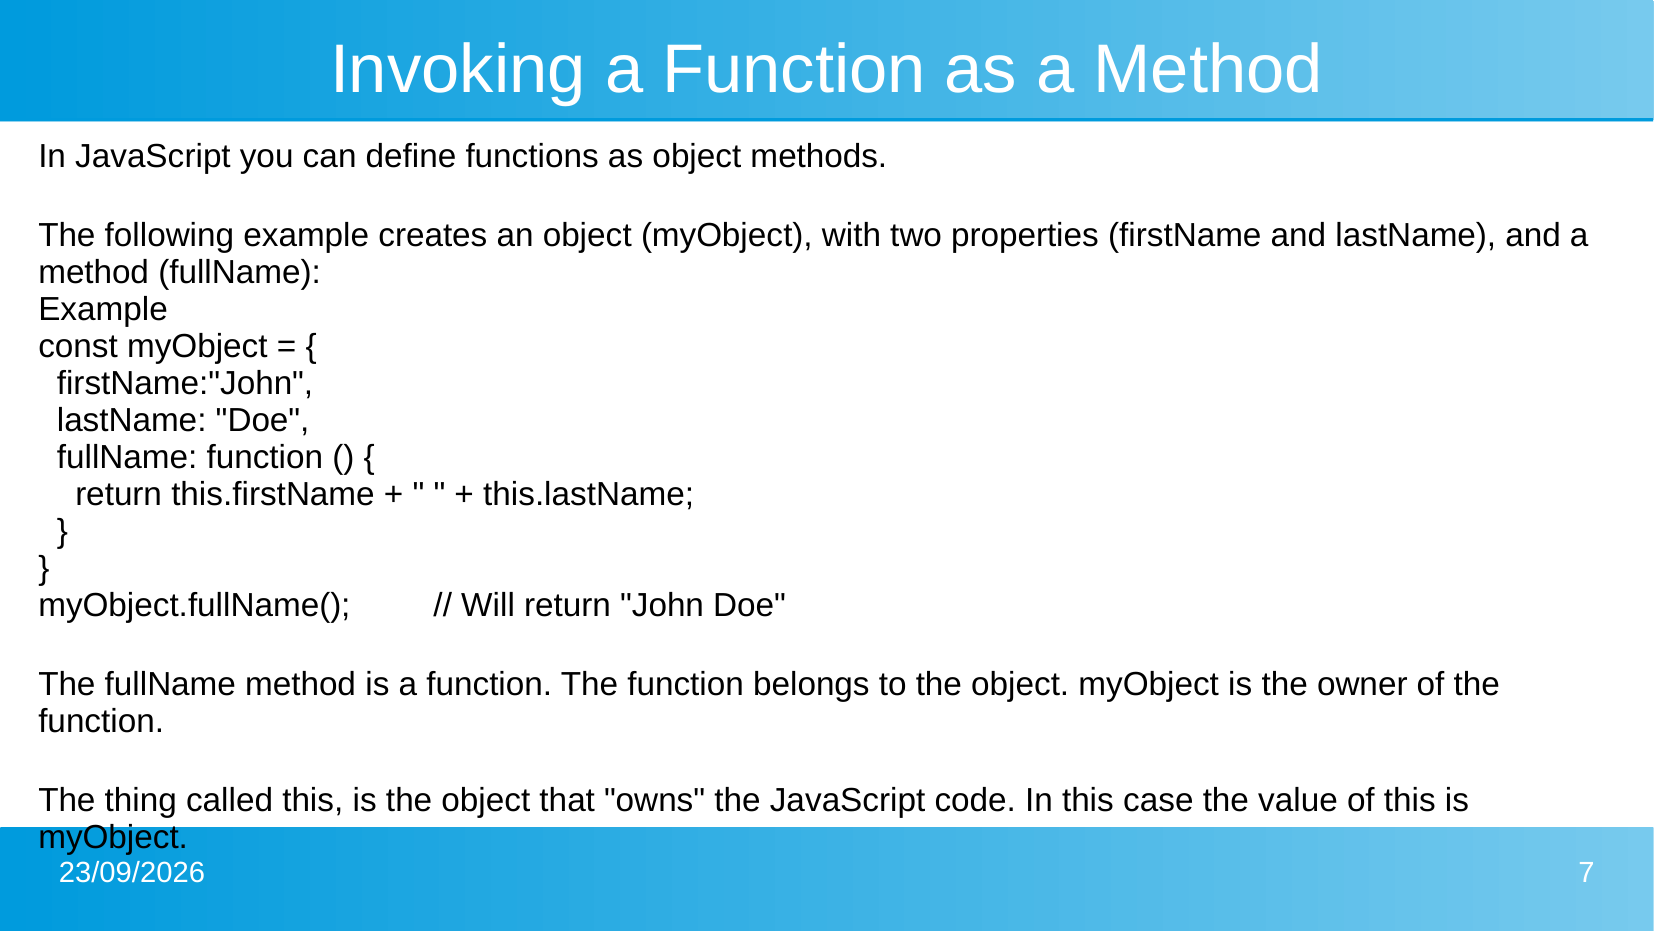

# Invoking a Function as a Method
In JavaScript you can define functions as object methods.
The following example creates an object (myObject), with two properties (firstName and lastName), and a method (fullName):
Example
const myObject = {
 firstName:"John",
 lastName: "Doe",
 fullName: function () {
 return this.firstName + " " + this.lastName;
 }
}
myObject.fullName(); // Will return "John Doe"
The fullName method is a function. The function belongs to the object. myObject is the owner of the function.
The thing called this, is the object that "owns" the JavaScript code. In this case the value of this is myObject.
7